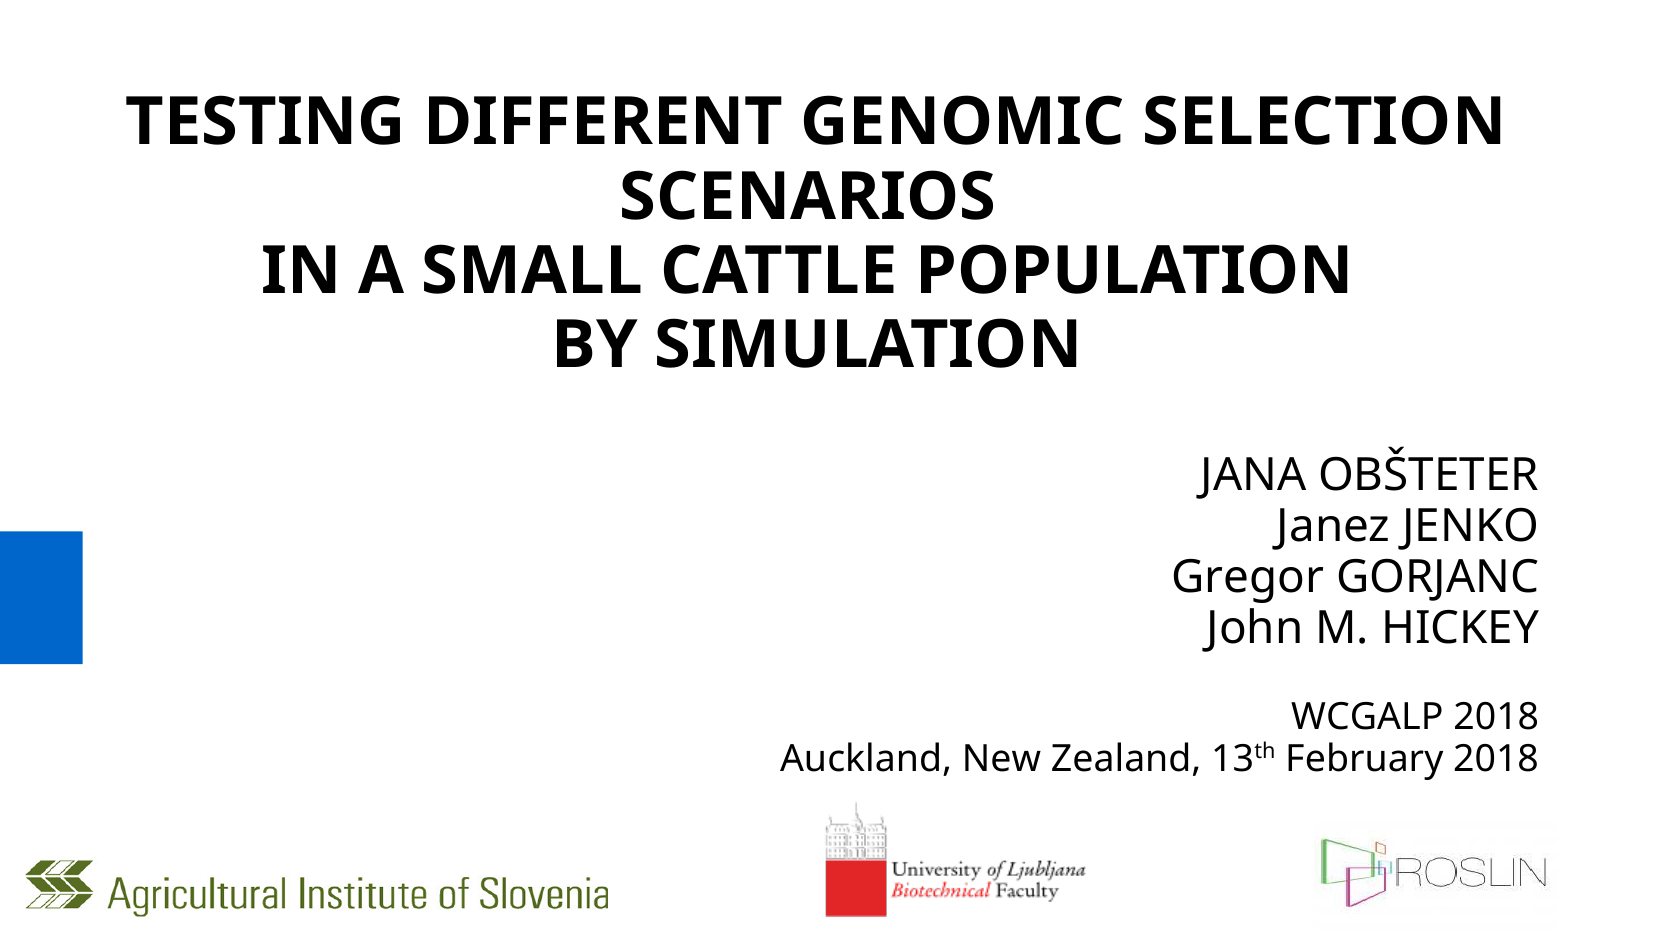

# Testing different genomic selection scenarios in a small cattle population by simulation
JANA OBŠTETER
 Janez JENKO
 Gregor GORJANC
John M. HICKEY
WCGALP 2018
Auckland, New Zealand, 13th February 2018